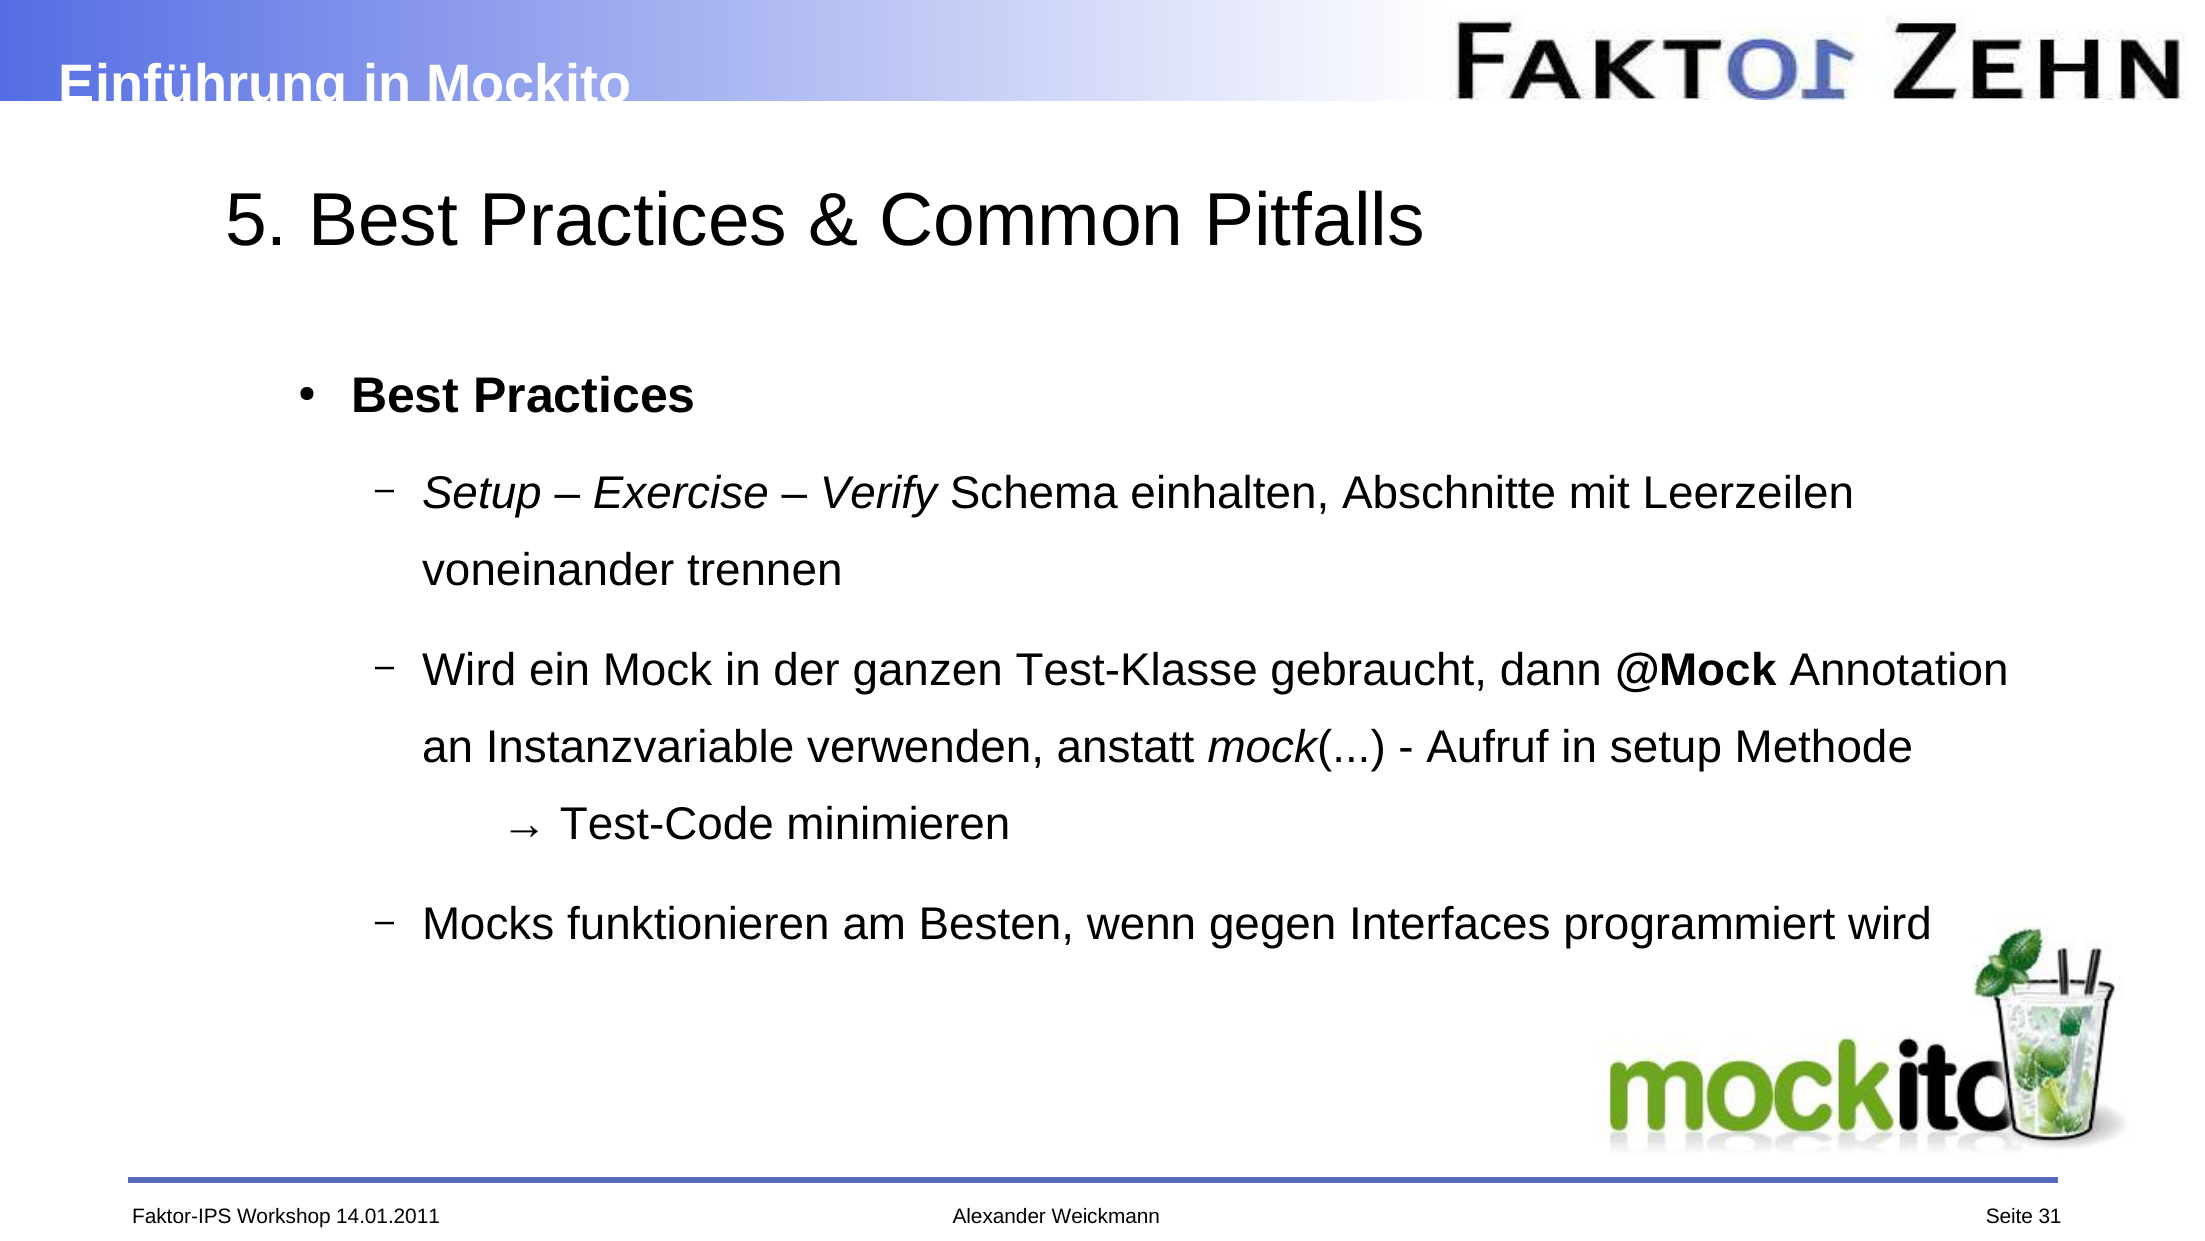

# 5. Best Practices & Common Pitfalls
Best Practices
Setup – Exercise – Verify Schema einhalten, Abschnitte mit Leerzeilen voneinander trennen
Wird ein Mock in der ganzen Test-Klasse gebraucht, dann @Mock Annotation an Instanzvariable verwenden, anstatt mock(...) - Aufruf in setup Methode
		→ Test-Code minimieren
Mocks funktionieren am Besten, wenn gegen Interfaces programmiert wird